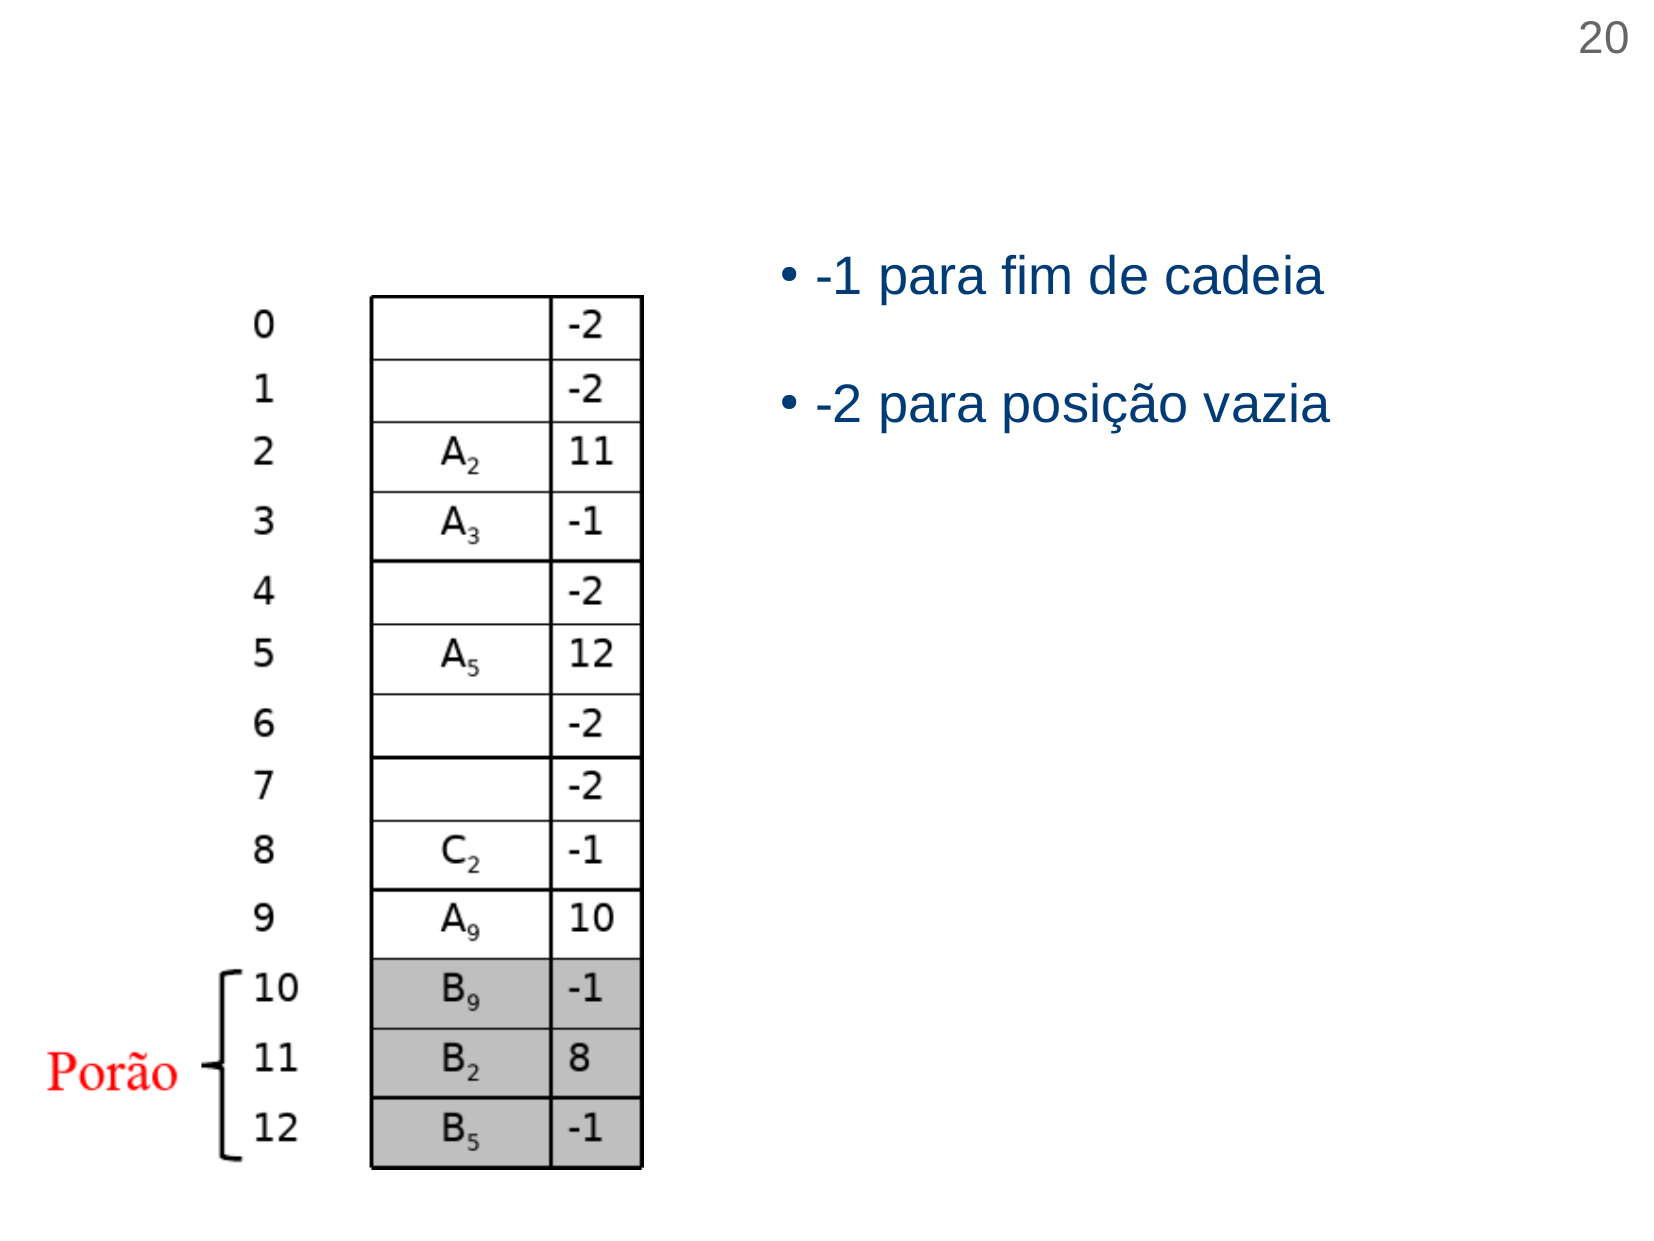

20
#
-1 para fim de cadeia
-2 para posição vazia